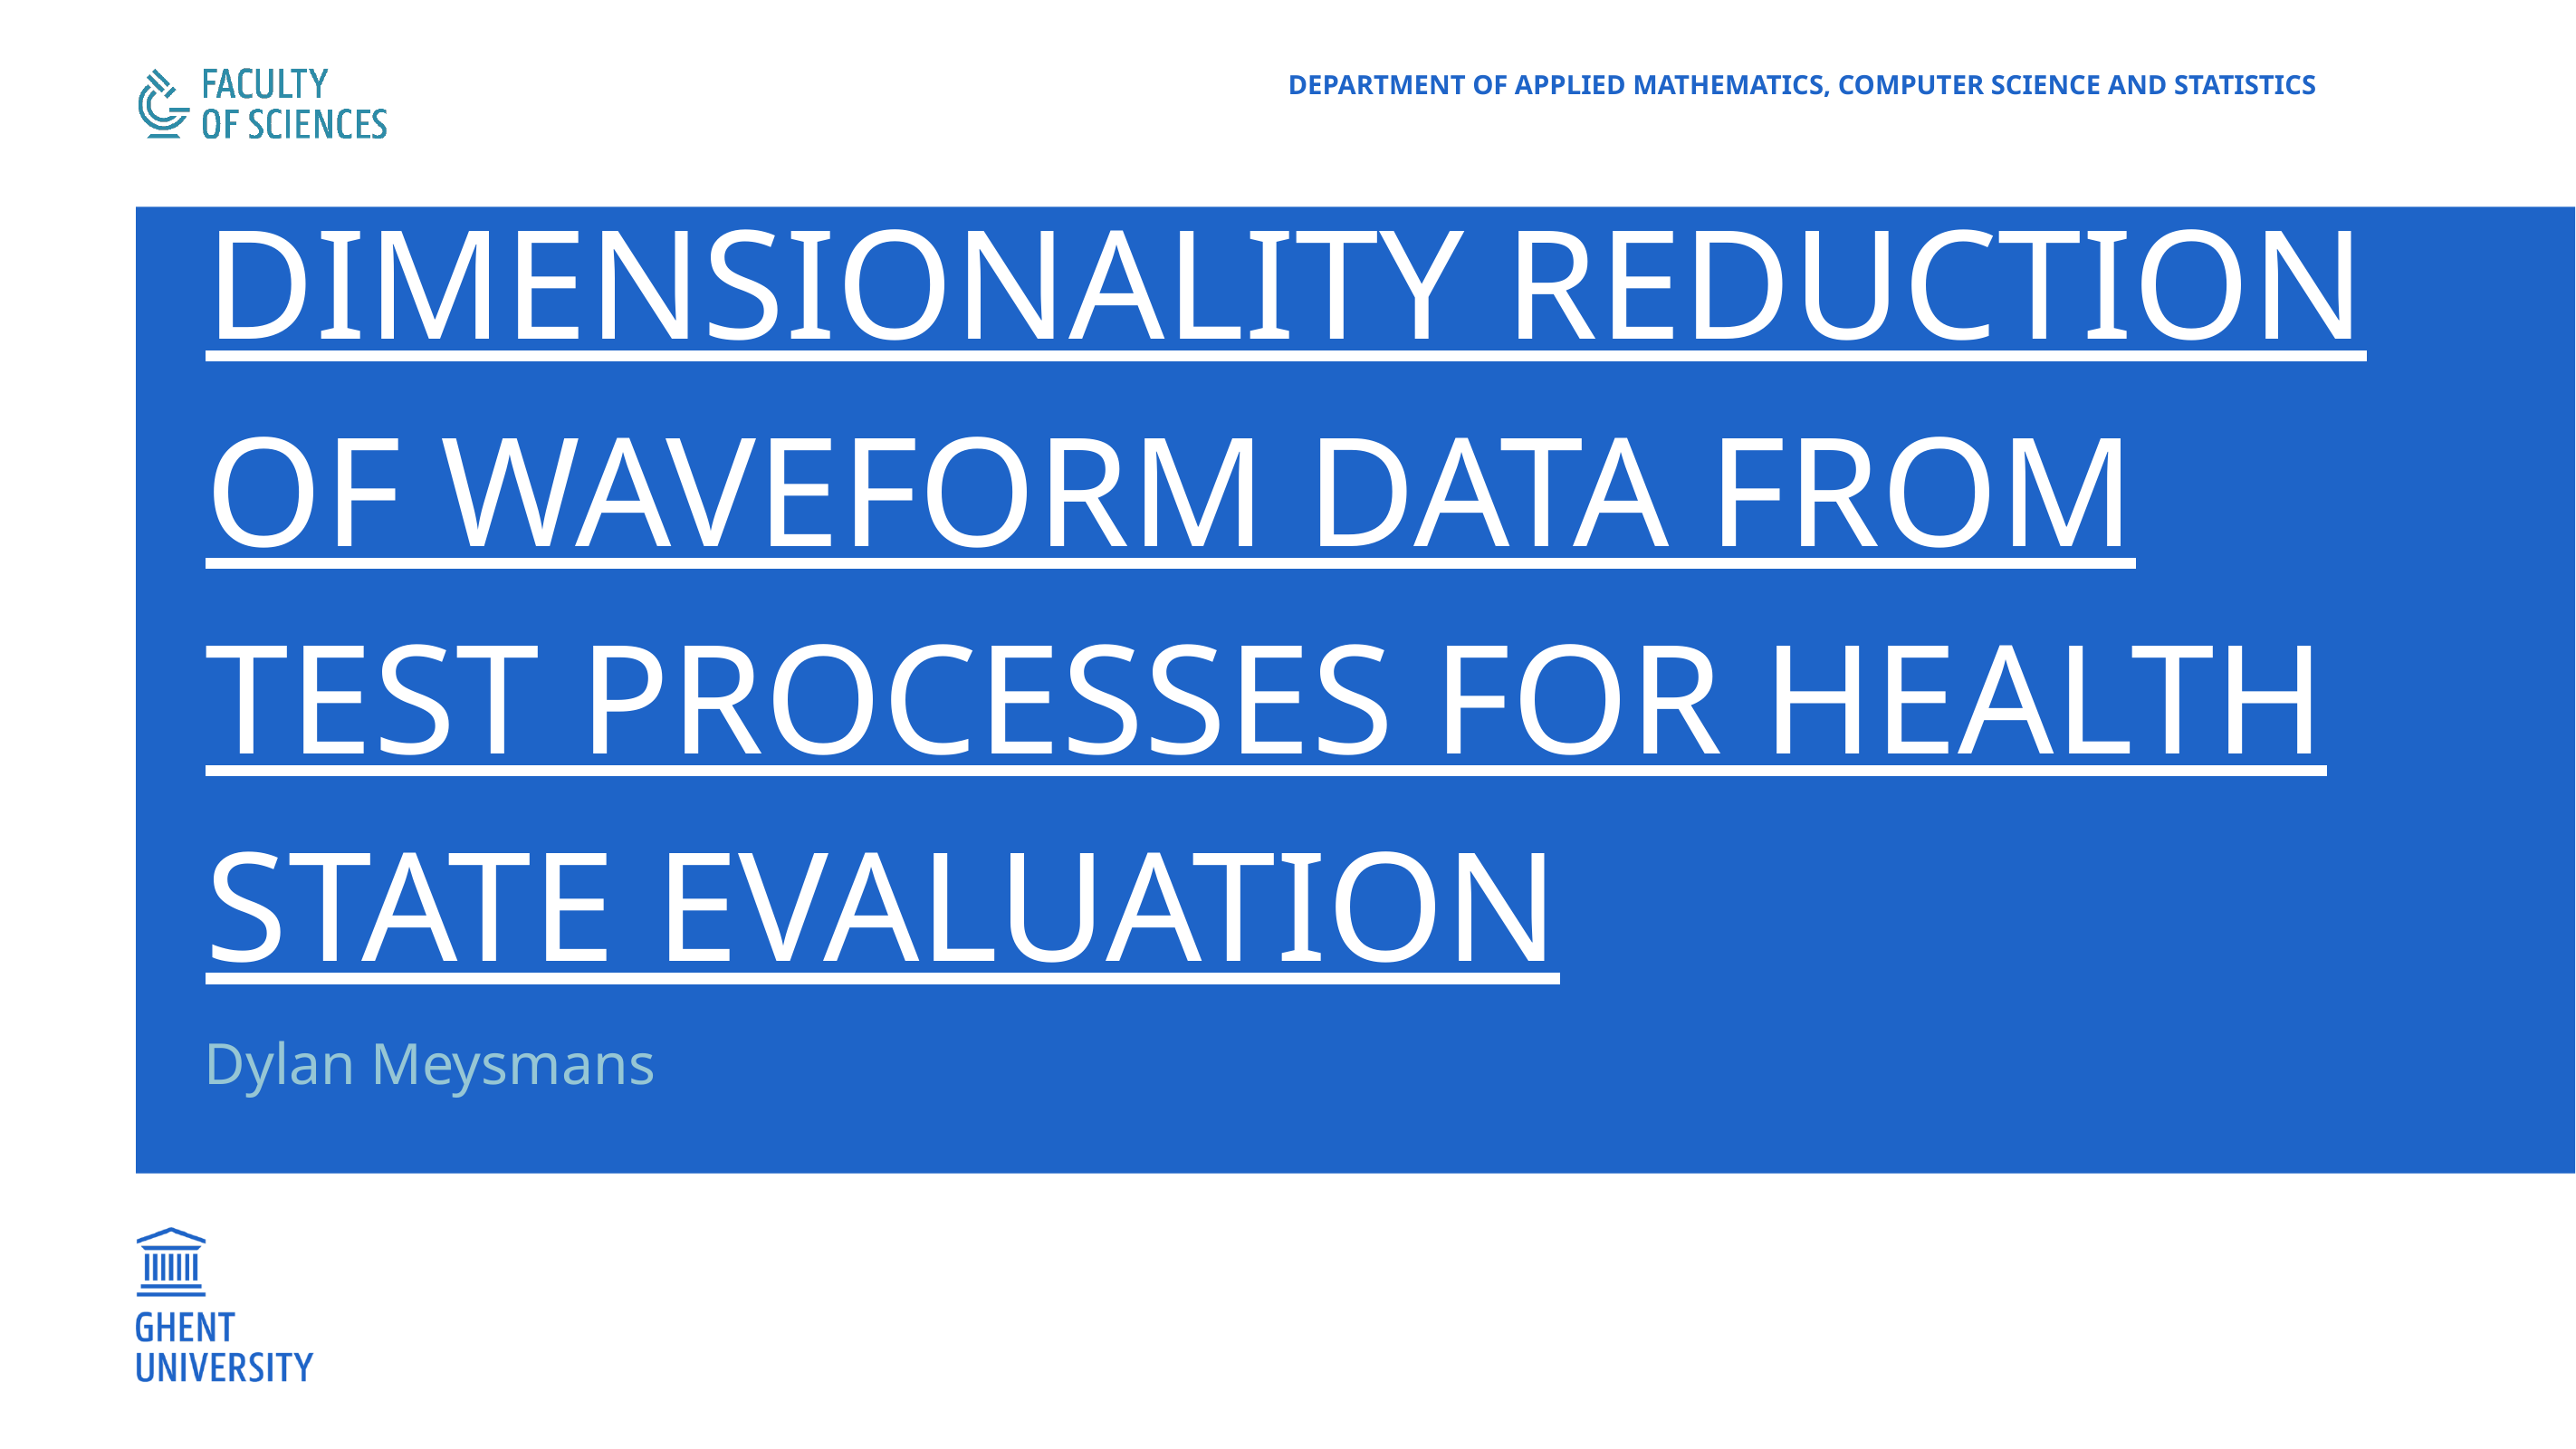

department of Applied Mathematics, Computer Science and Statistics
# Dimensionality reduction of waveform data from test processes for health state evaluation
Dylan Meysmans